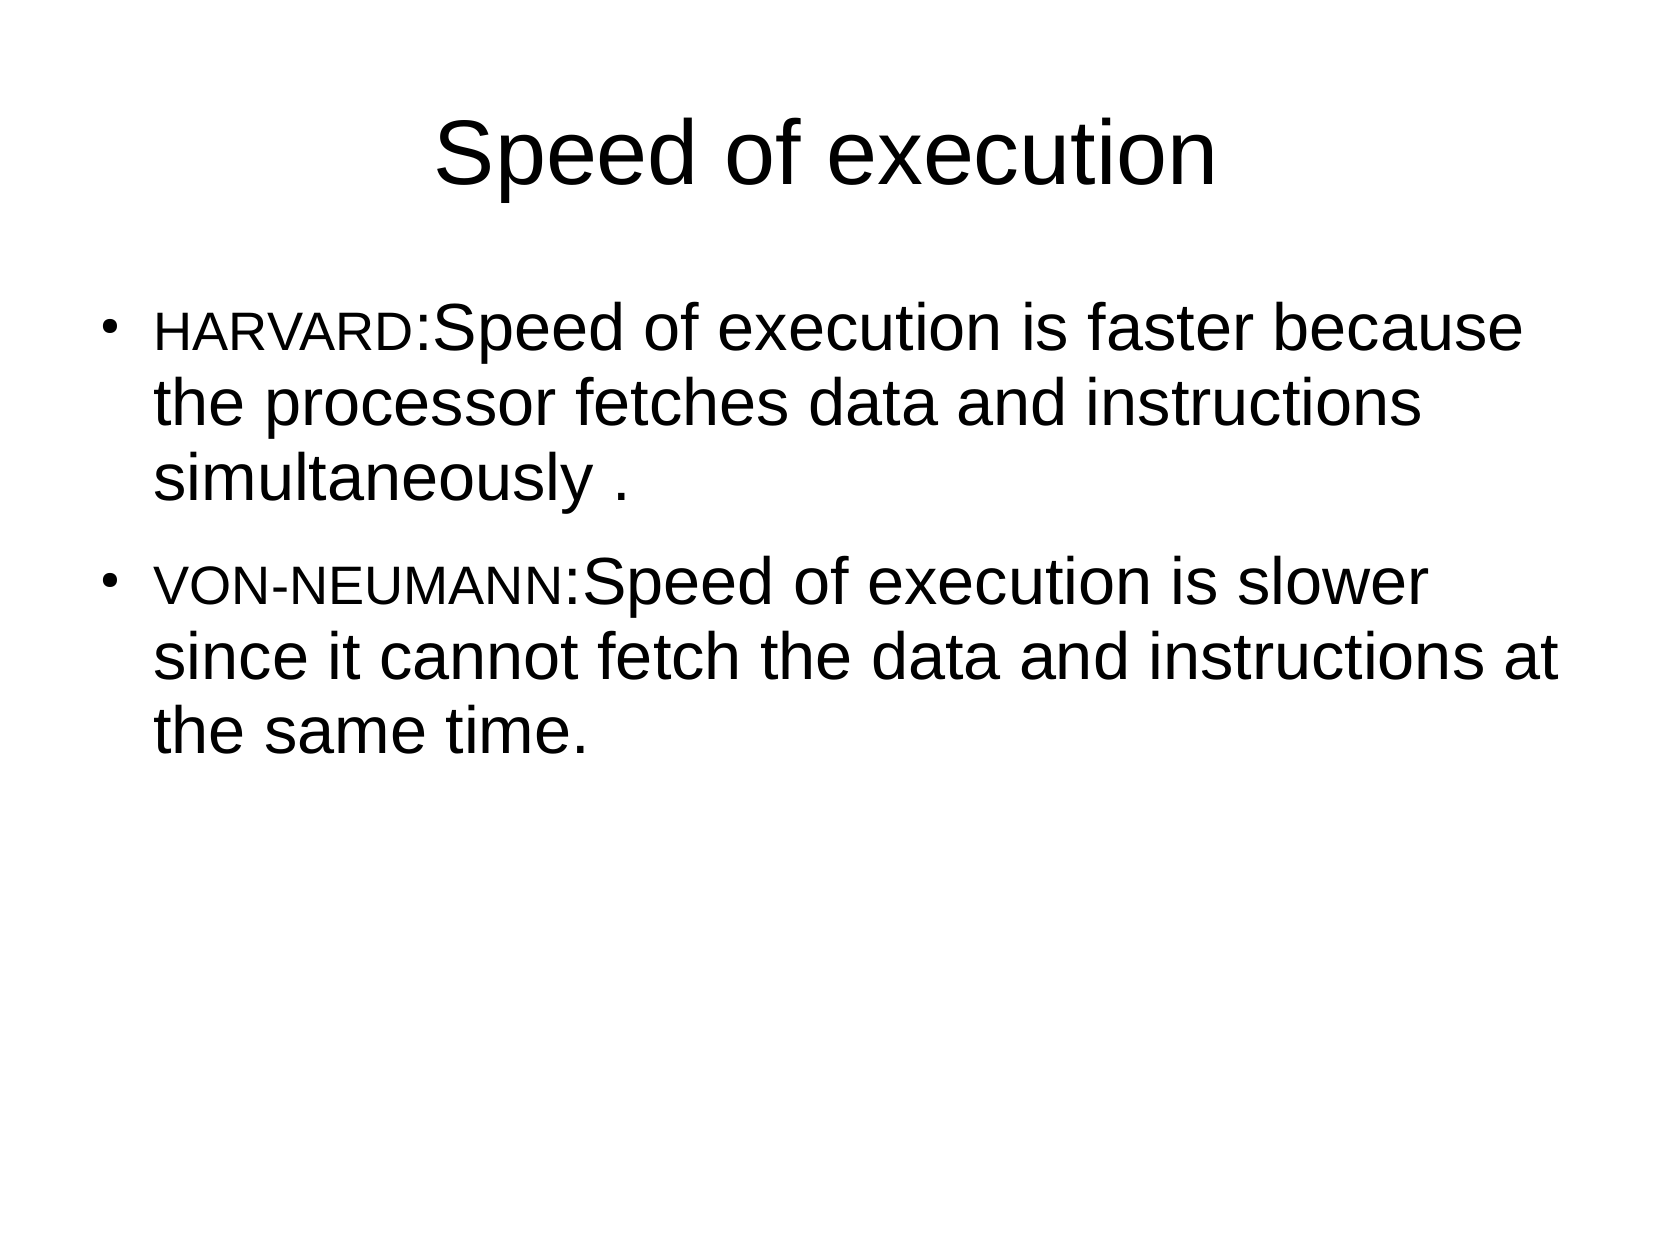

# Speed of execution
HARVARD:Speed of execution is faster because the processor fetches data and instructions simultaneously .
VON-NEUMANN:Speed of execution is slower since it cannot fetch the data and instructions at the same time.